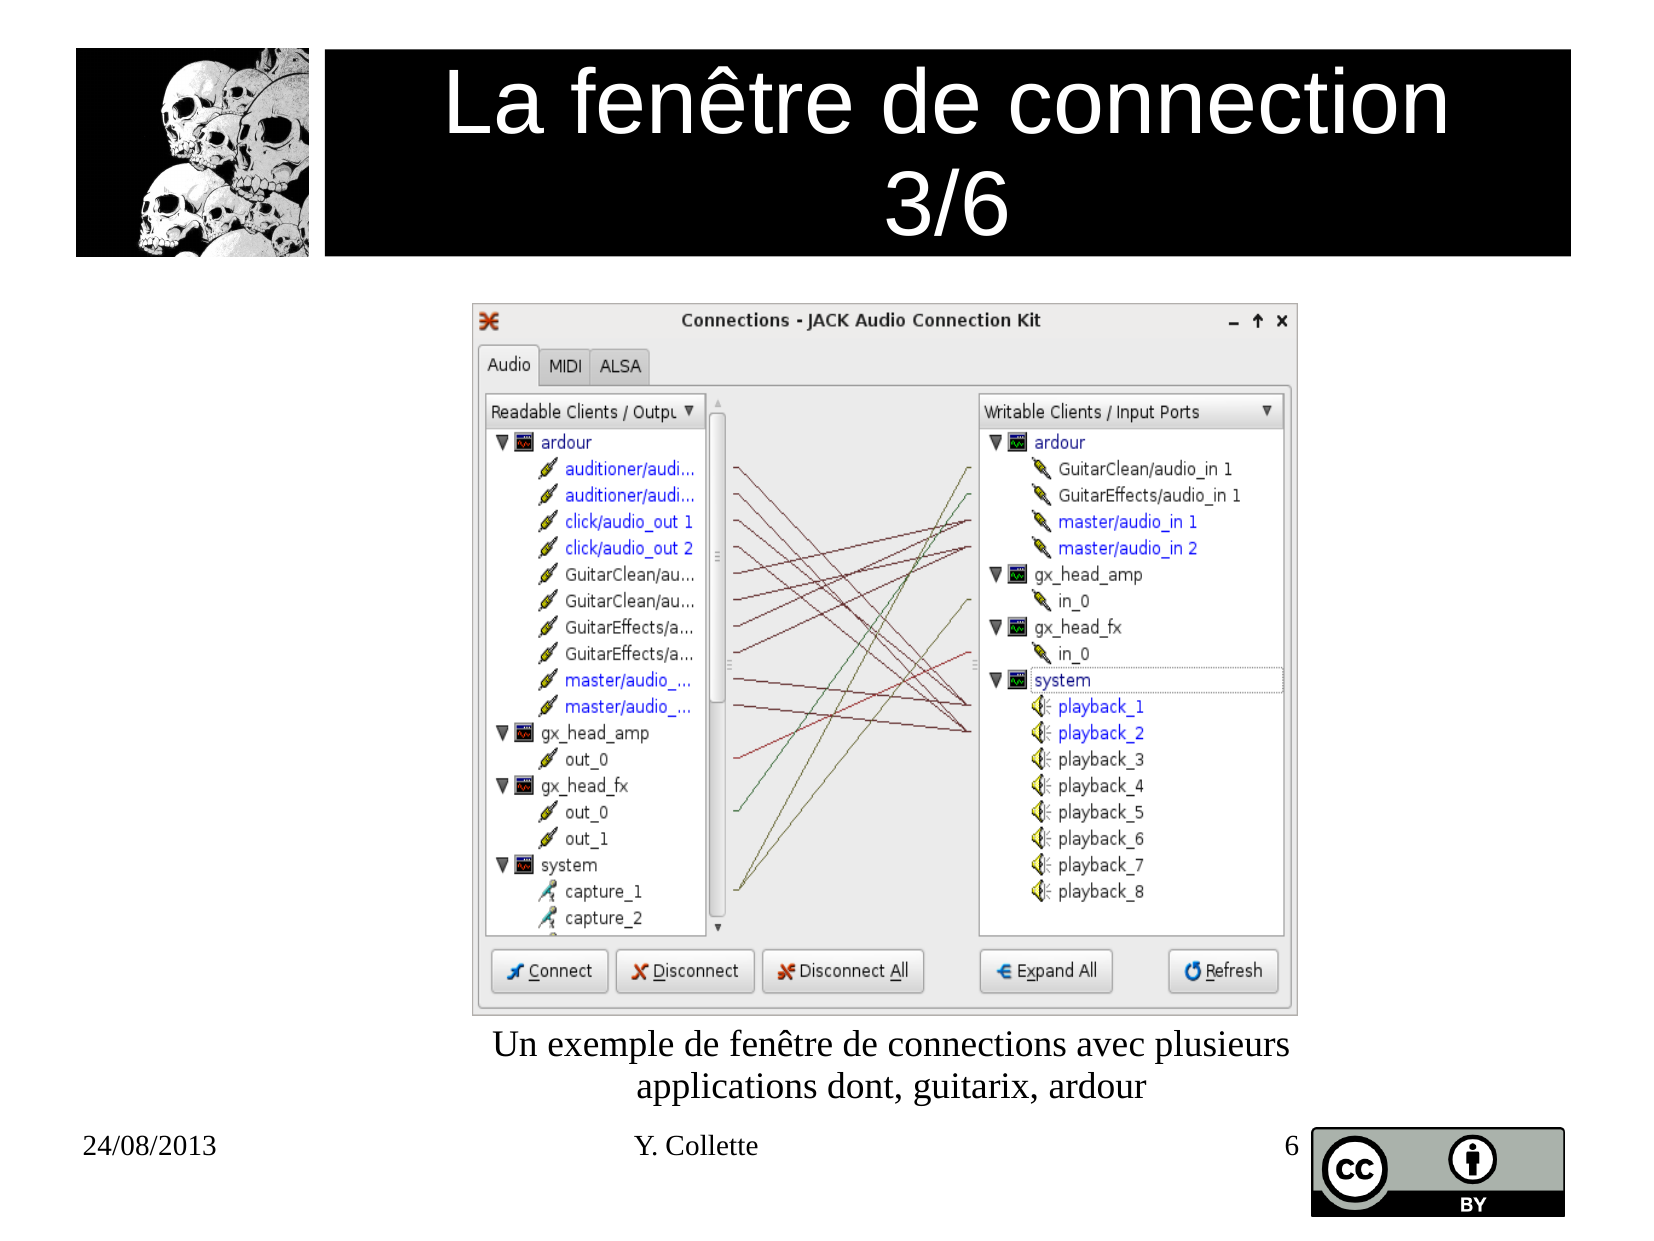

# La fenêtre de connection 3/6
Un exemple de fenêtre de connections avec plusieurs applications dont, guitarix, ardour
Y. Collette
6